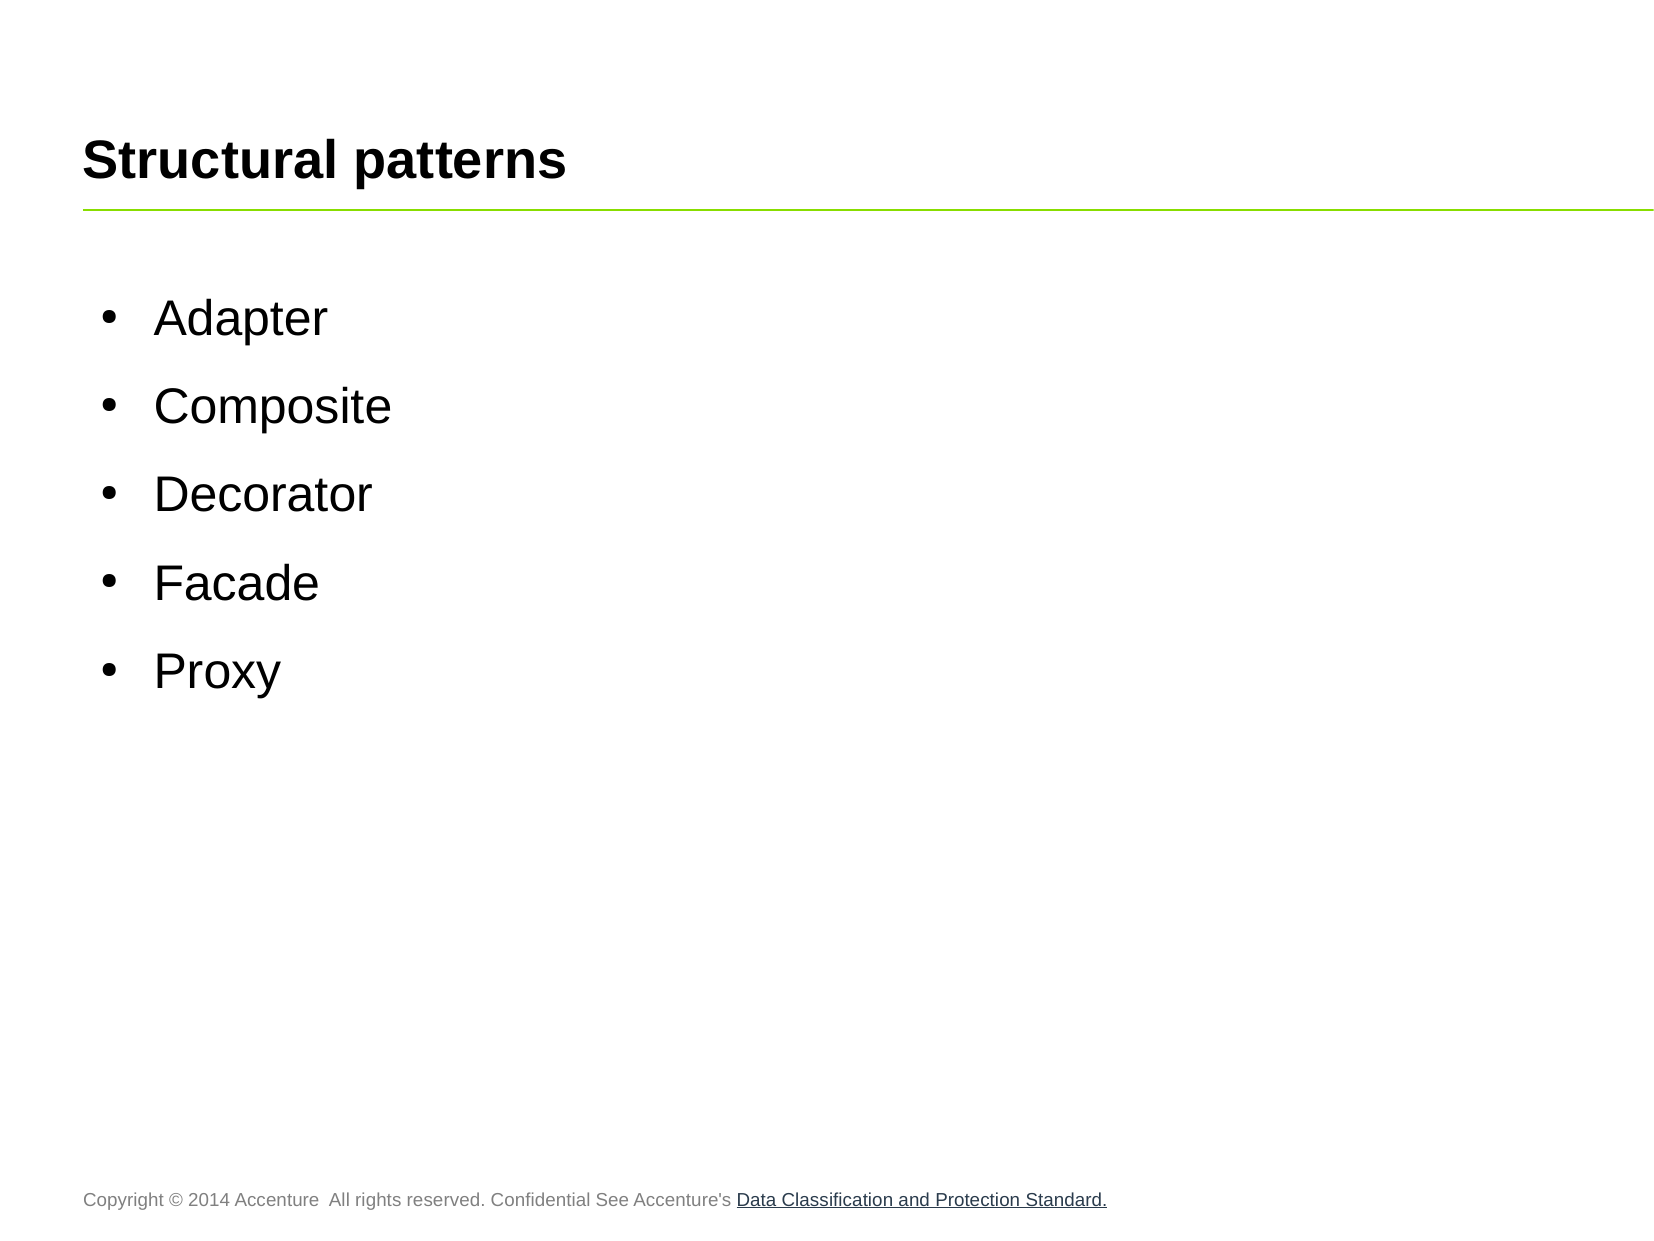

# Structural patterns
Adapter
Composite
Decorator
Facade
Proxy